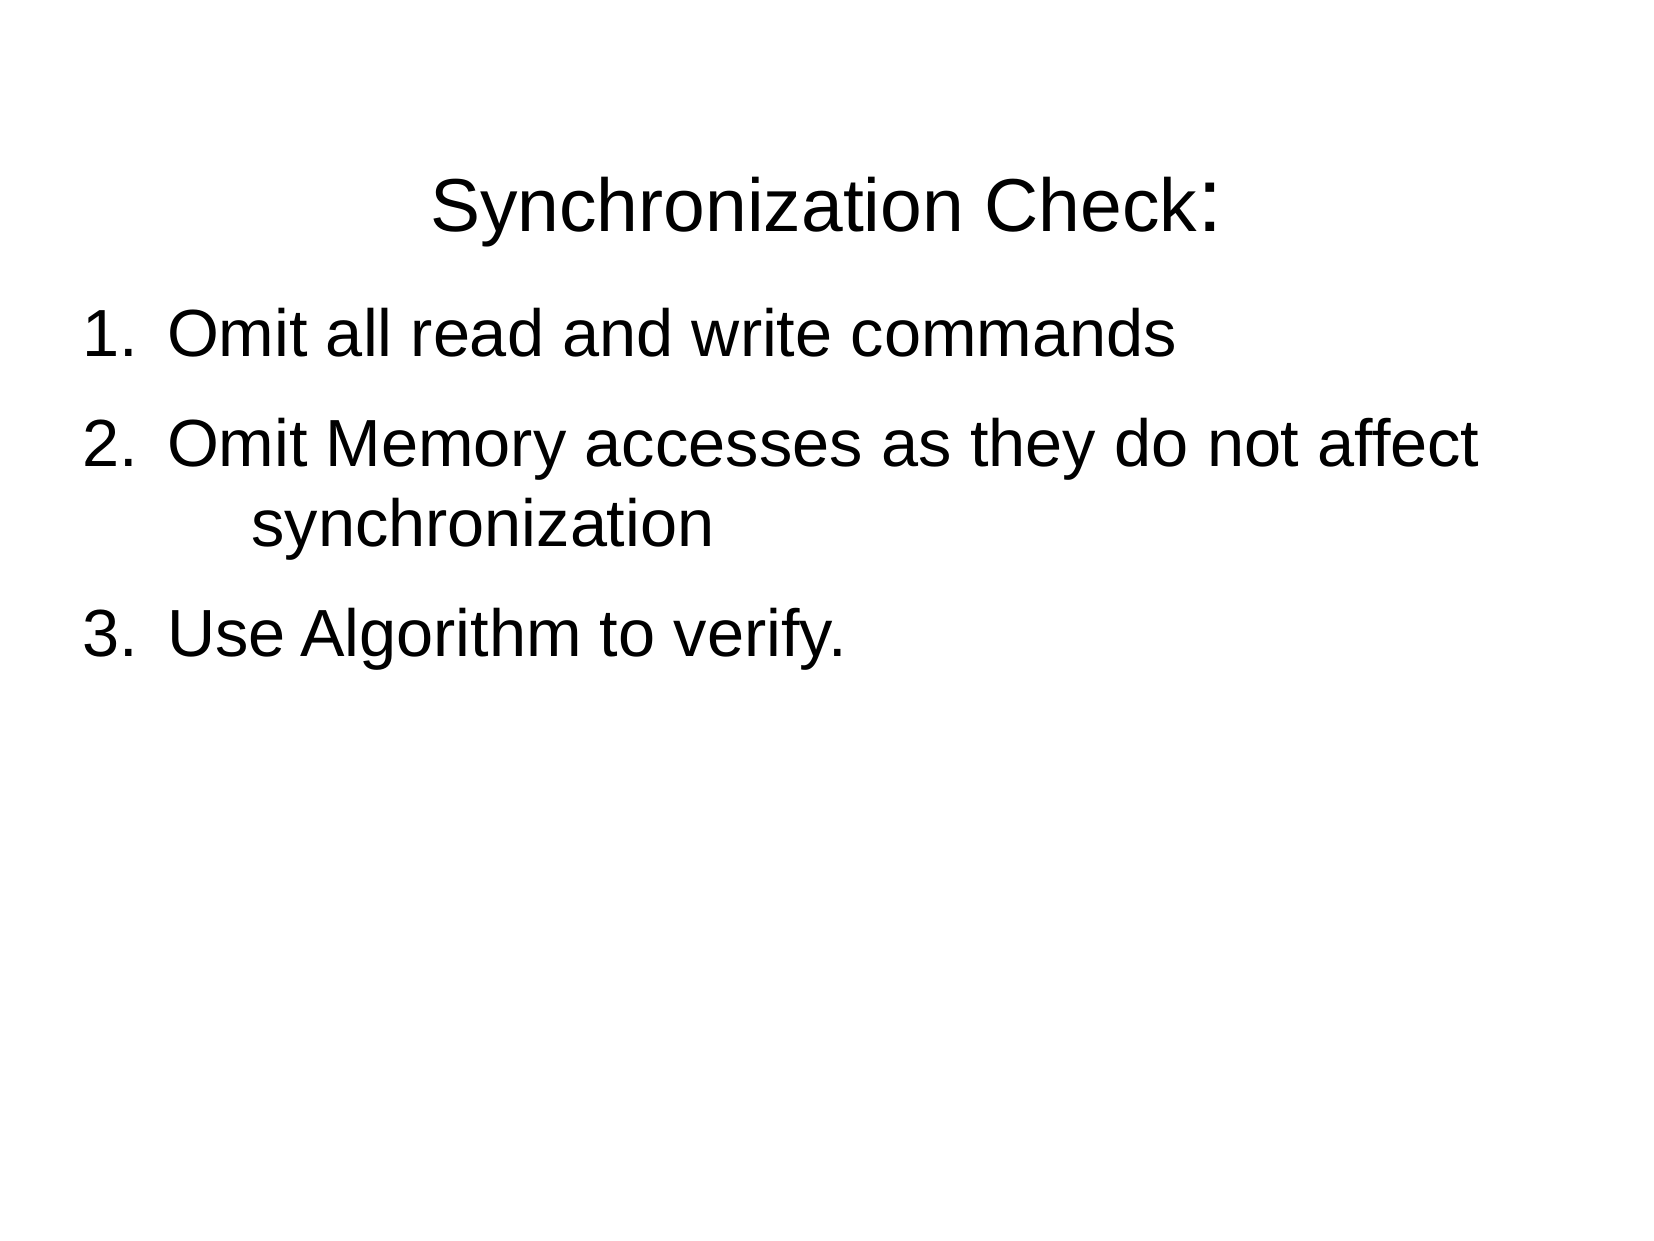

# Synchronization Check:
Omit all read and write commands
Omit Memory accesses as they do not affect synchronization
Use Algorithm to verify.